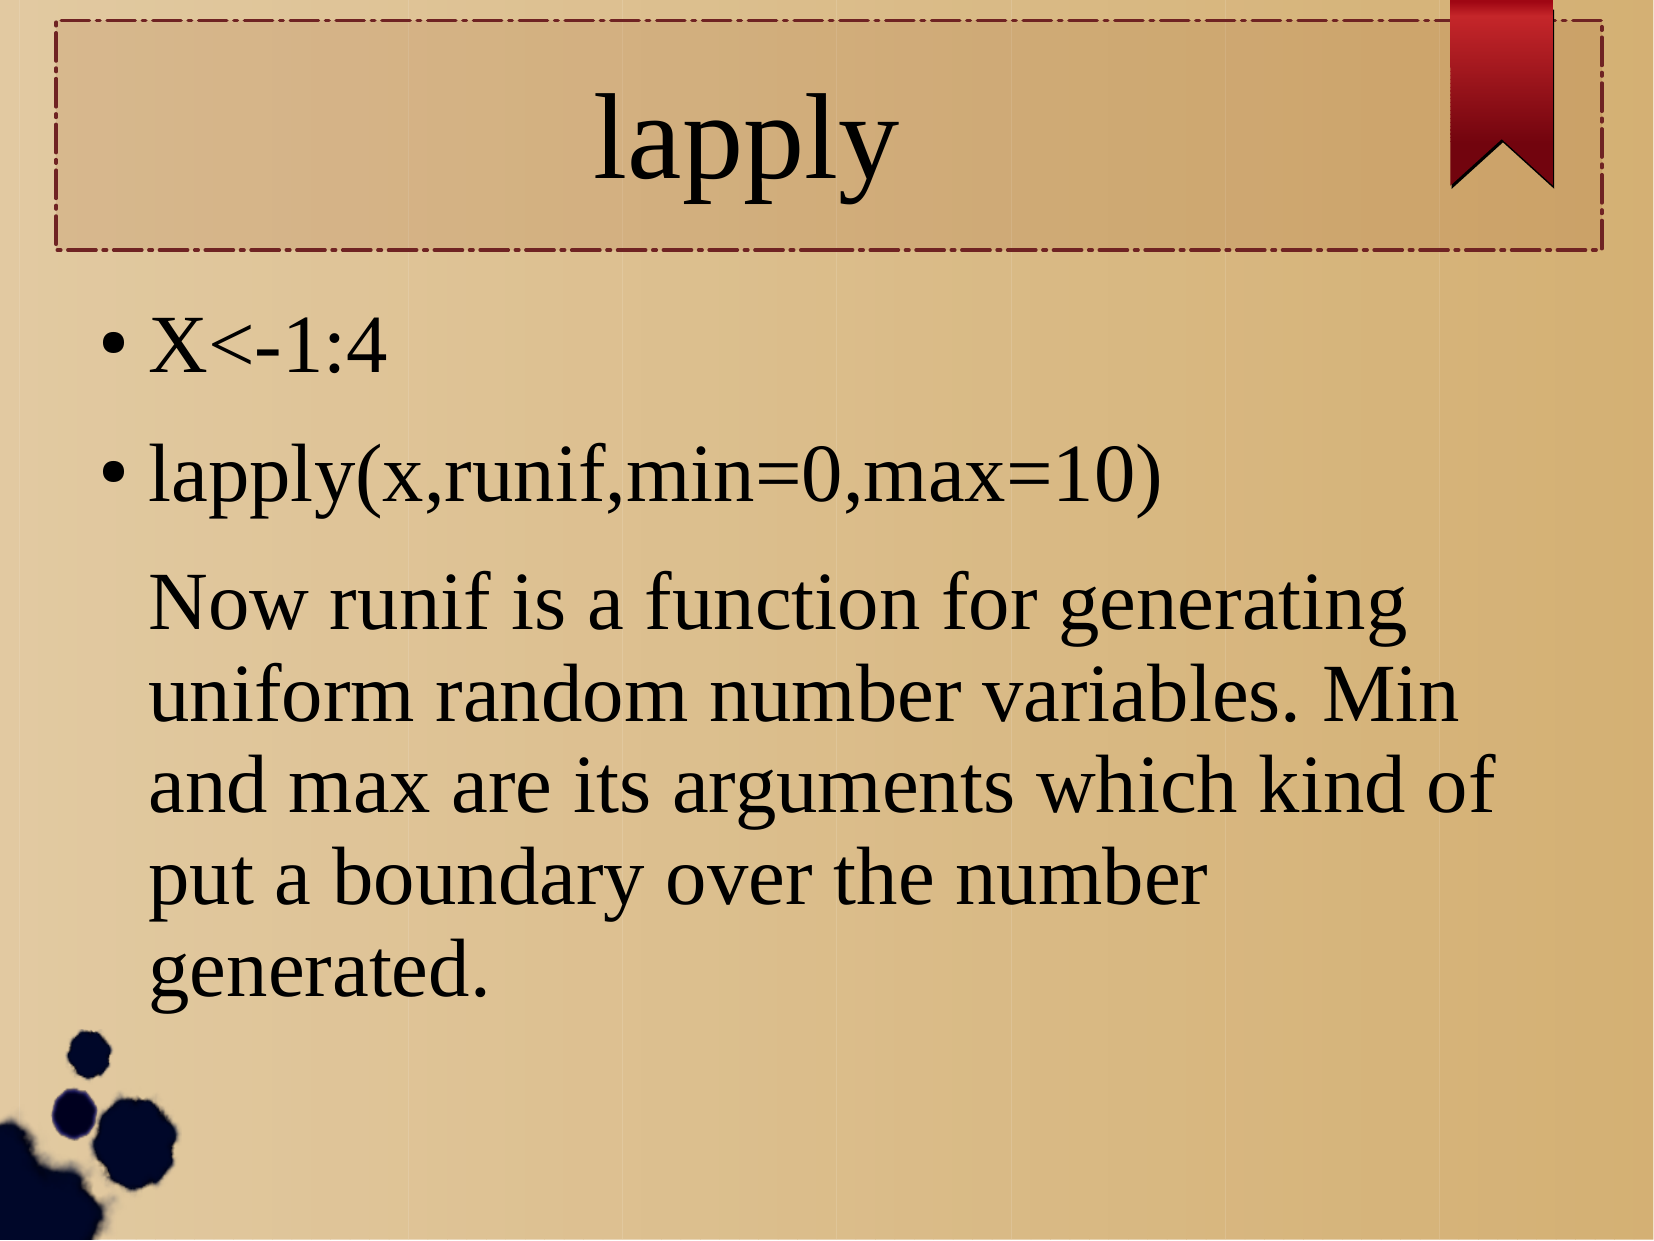

# lapply
X<-1:4
lapply(x,runif,min=0,max=10)
Now runif is a function for generating uniform random number variables. Min and max are its arguments which kind of put a boundary over the number generated.